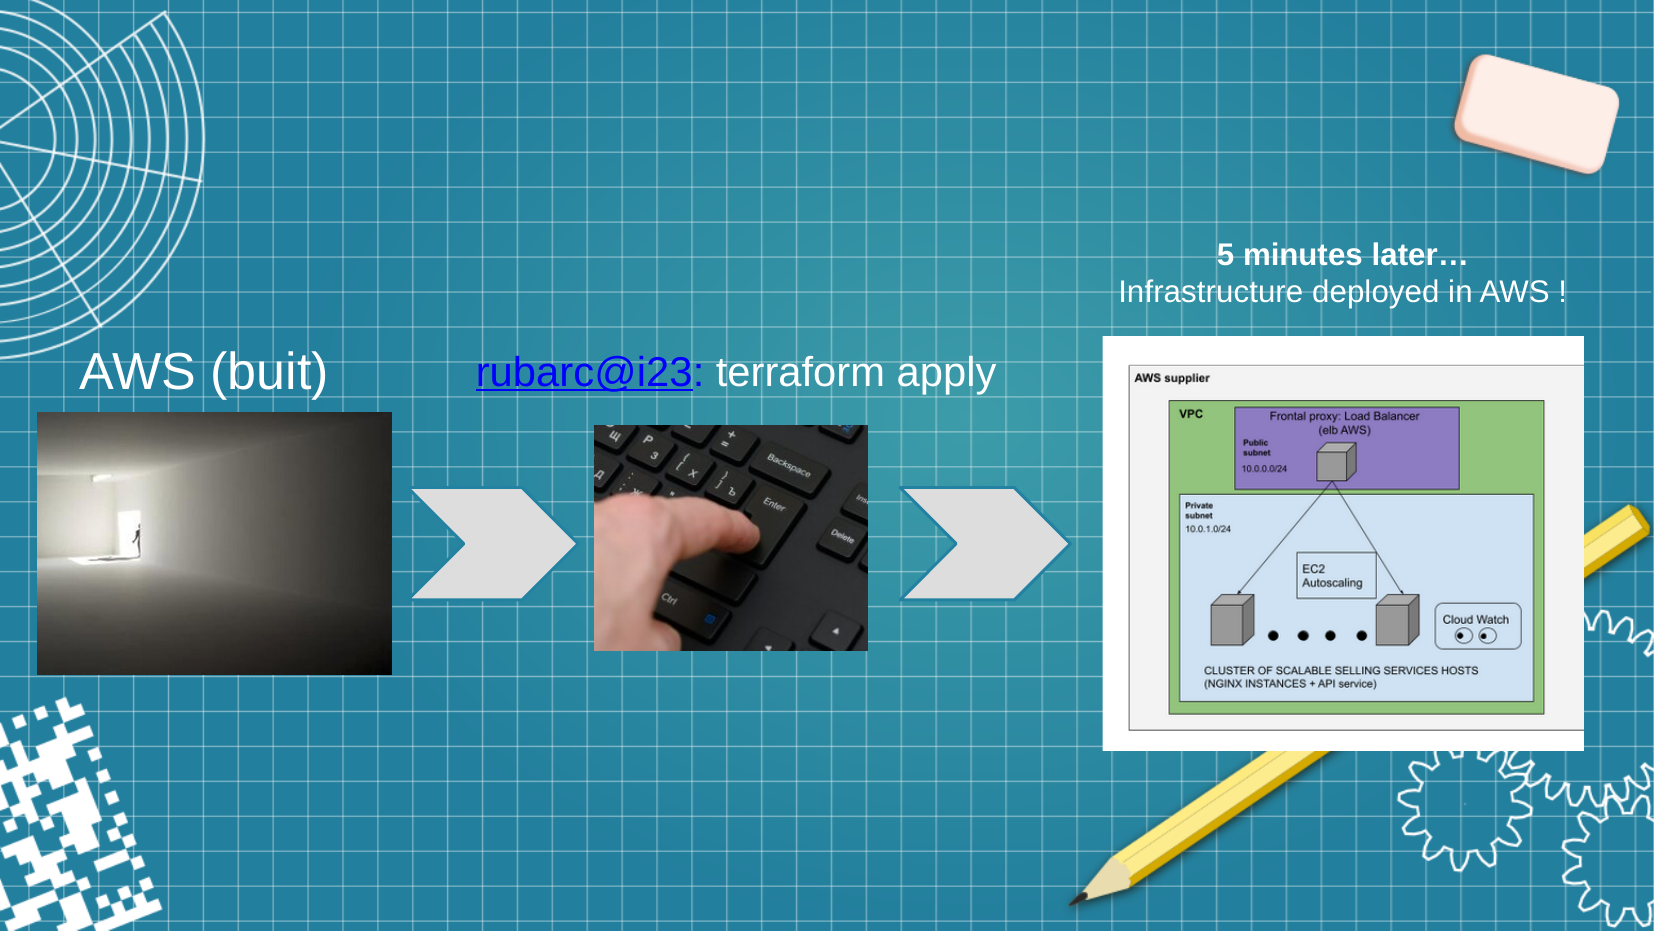

5 minutes later…
Infrastructure deployed in AWS !
AWS (buit)
rubarc@i23: terraform apply